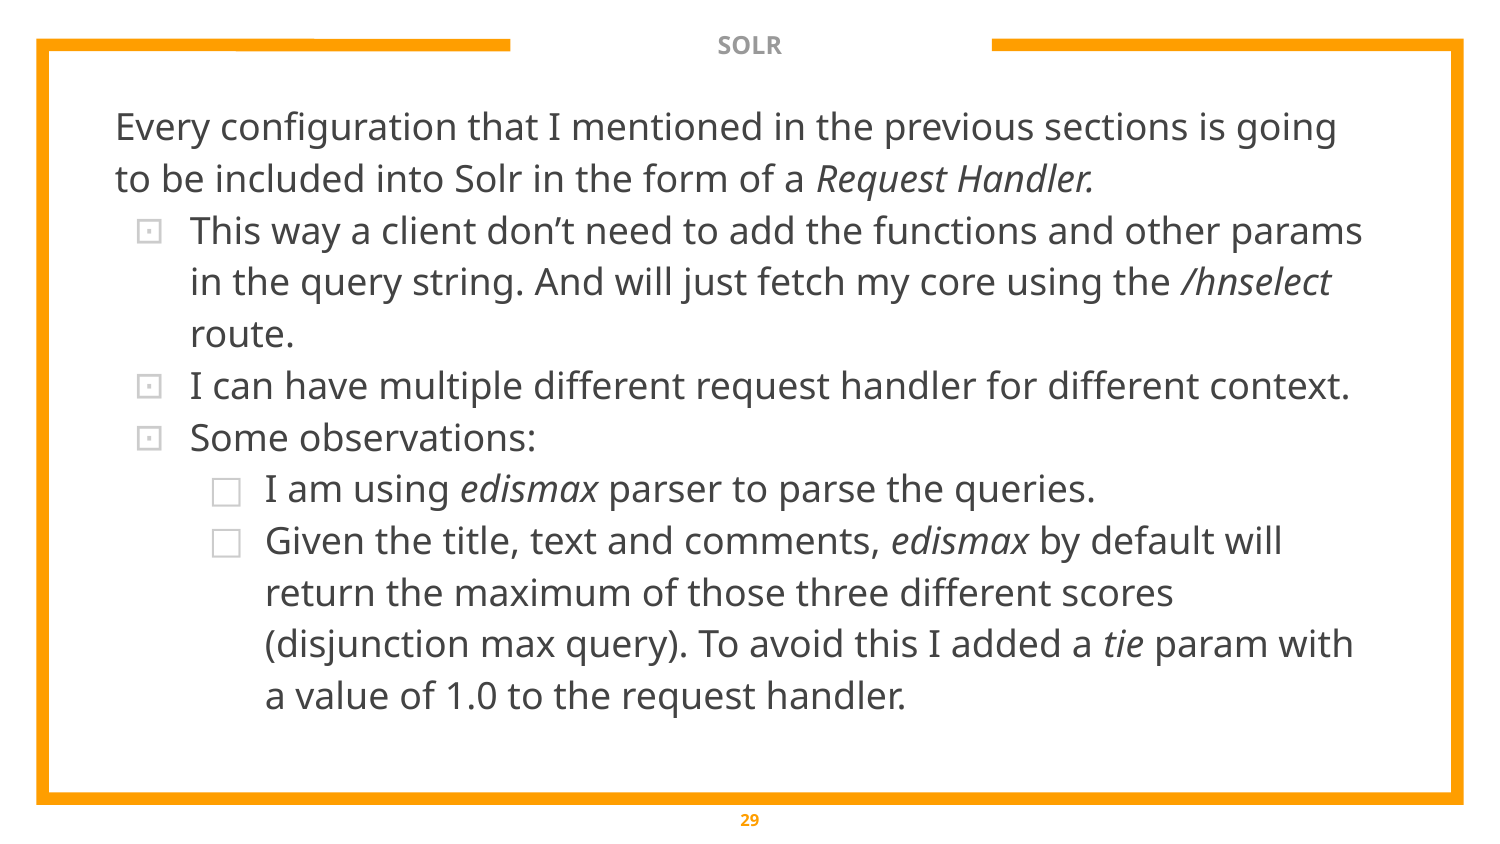

# SOLR
Every configuration that I mentioned in the previous sections is going to be included into Solr in the form of a Request Handler.
This way a client don’t need to add the functions and other params in the query string. And will just fetch my core using the /hnselect route.
I can have multiple different request handler for different context.
Some observations:
I am using edismax parser to parse the queries.
Given the title, text and comments, edismax by default will return the maximum of those three different scores (disjunction max query). To avoid this I added a tie param with a value of 1.0 to the request handler.